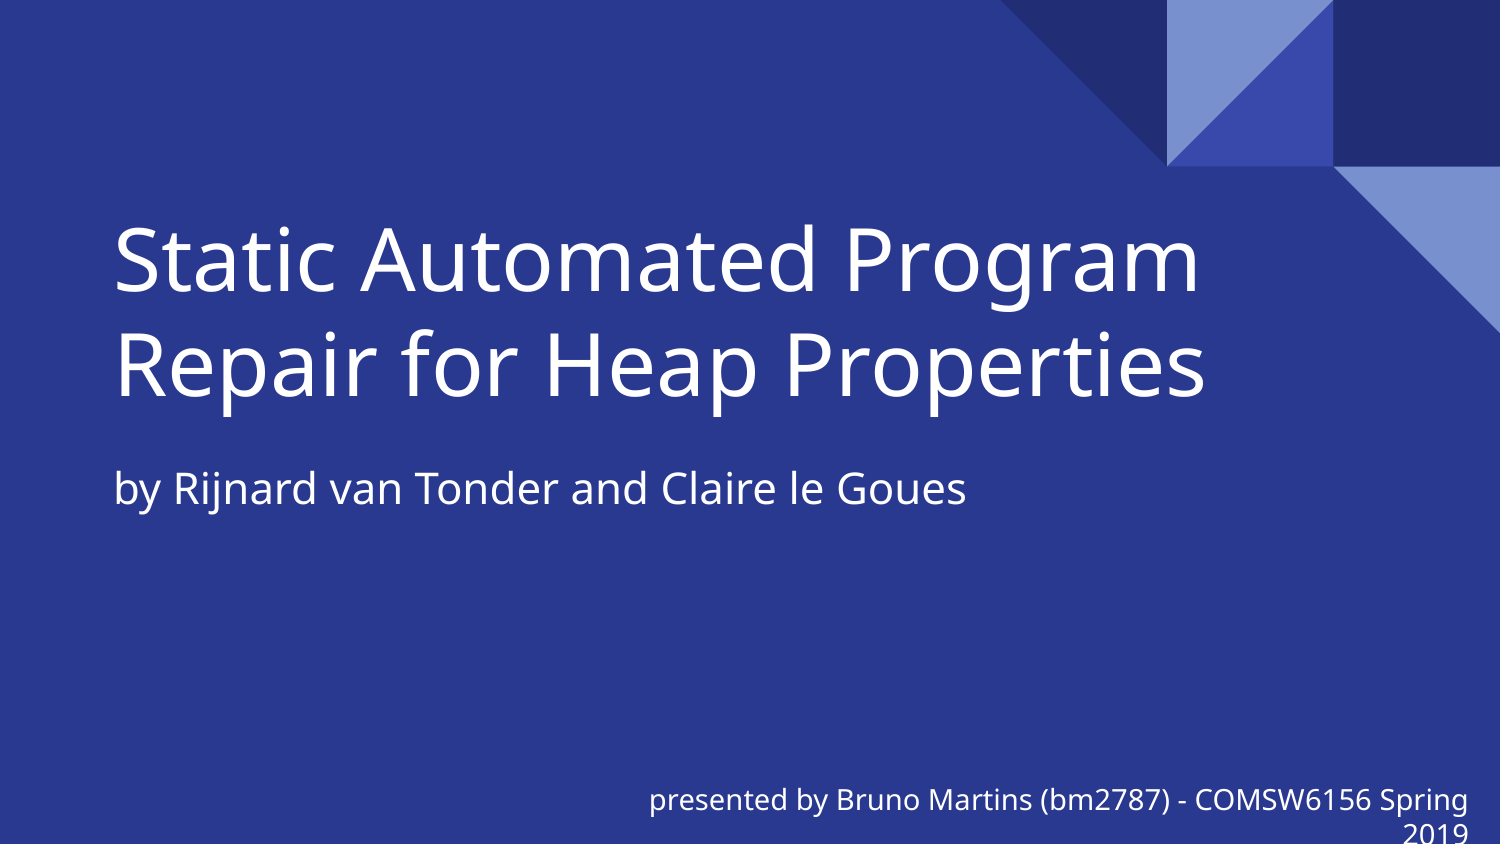

# Static Automated Program Repair for Heap Properties
by Rijnard van Tonder and Claire le Goues
presented by Bruno Martins (bm2787) - COMSW6156 Spring 2019